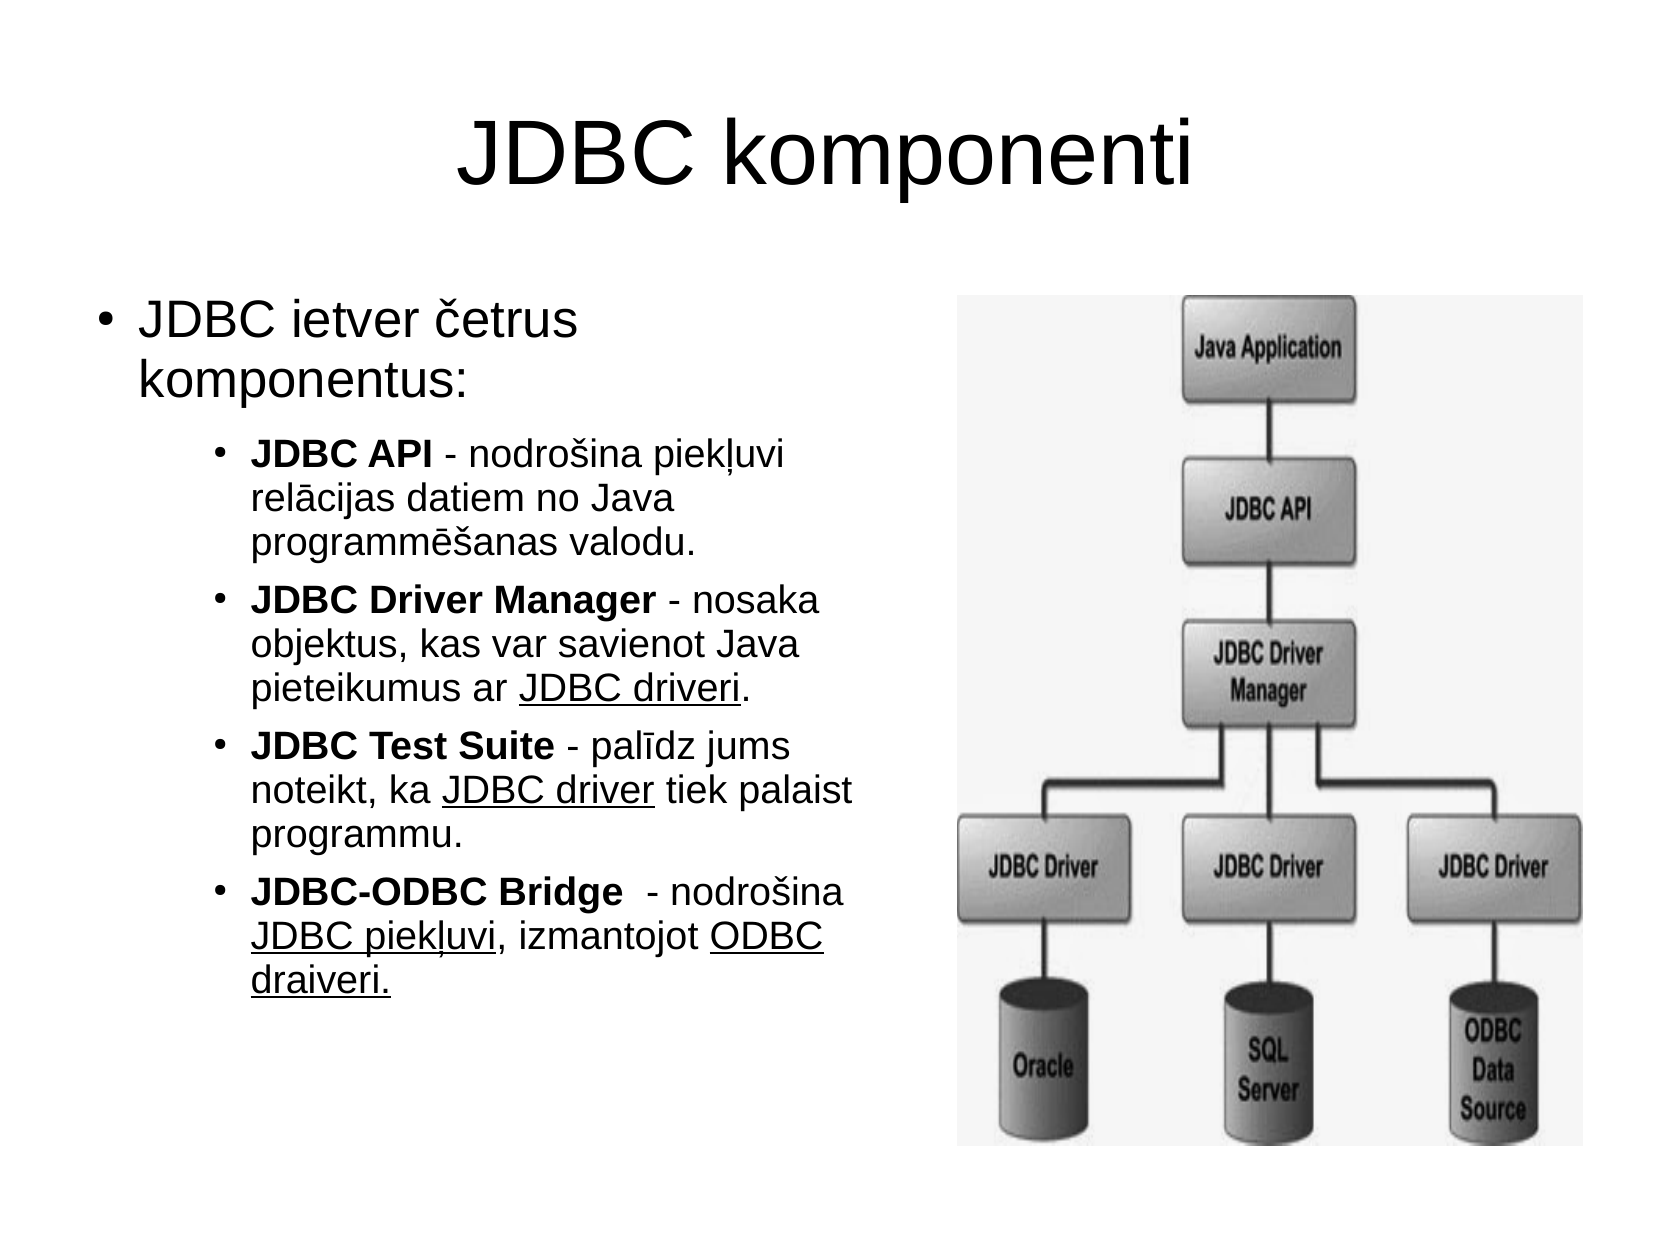

# JDBC komponenti
JDBC ietver četrus komponentus:
JDBC API - nodrošina piekļuvi relācijas datiem no Java programmēšanas valodu.
JDBC Driver Manager - nosaka objektus, kas var savienot Java pieteikumus ar JDBC driveri.
JDBC Test Suite - palīdz jums noteikt, ka JDBC driver tiek palaist programmu.
JDBC-ODBC Bridge - nodrošina JDBC piekļuvi, izmantojot ODBC draiveri.